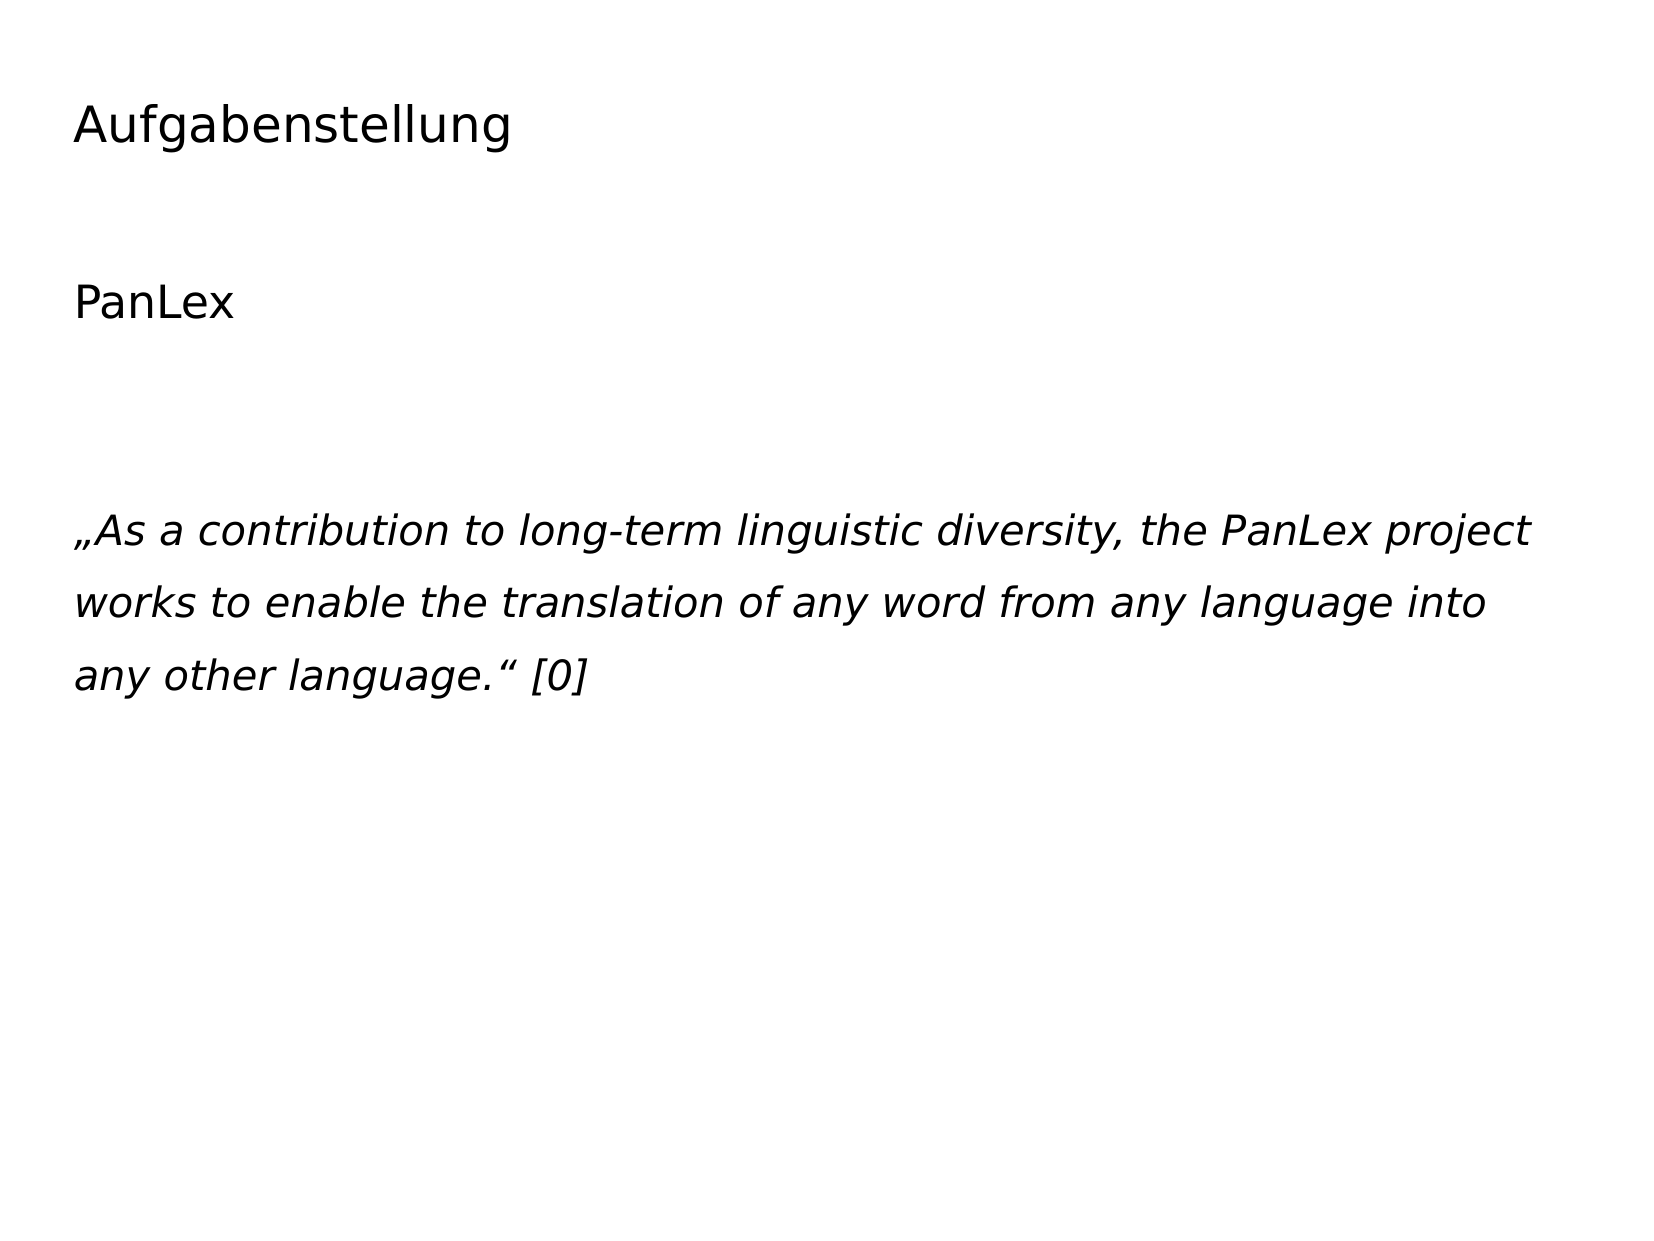

Aufgabenstellung
PanLex
„As a contribution to long-term linguistic diversity, the PanLex project works to enable the translation of any word from any language into any other language.“ [0]